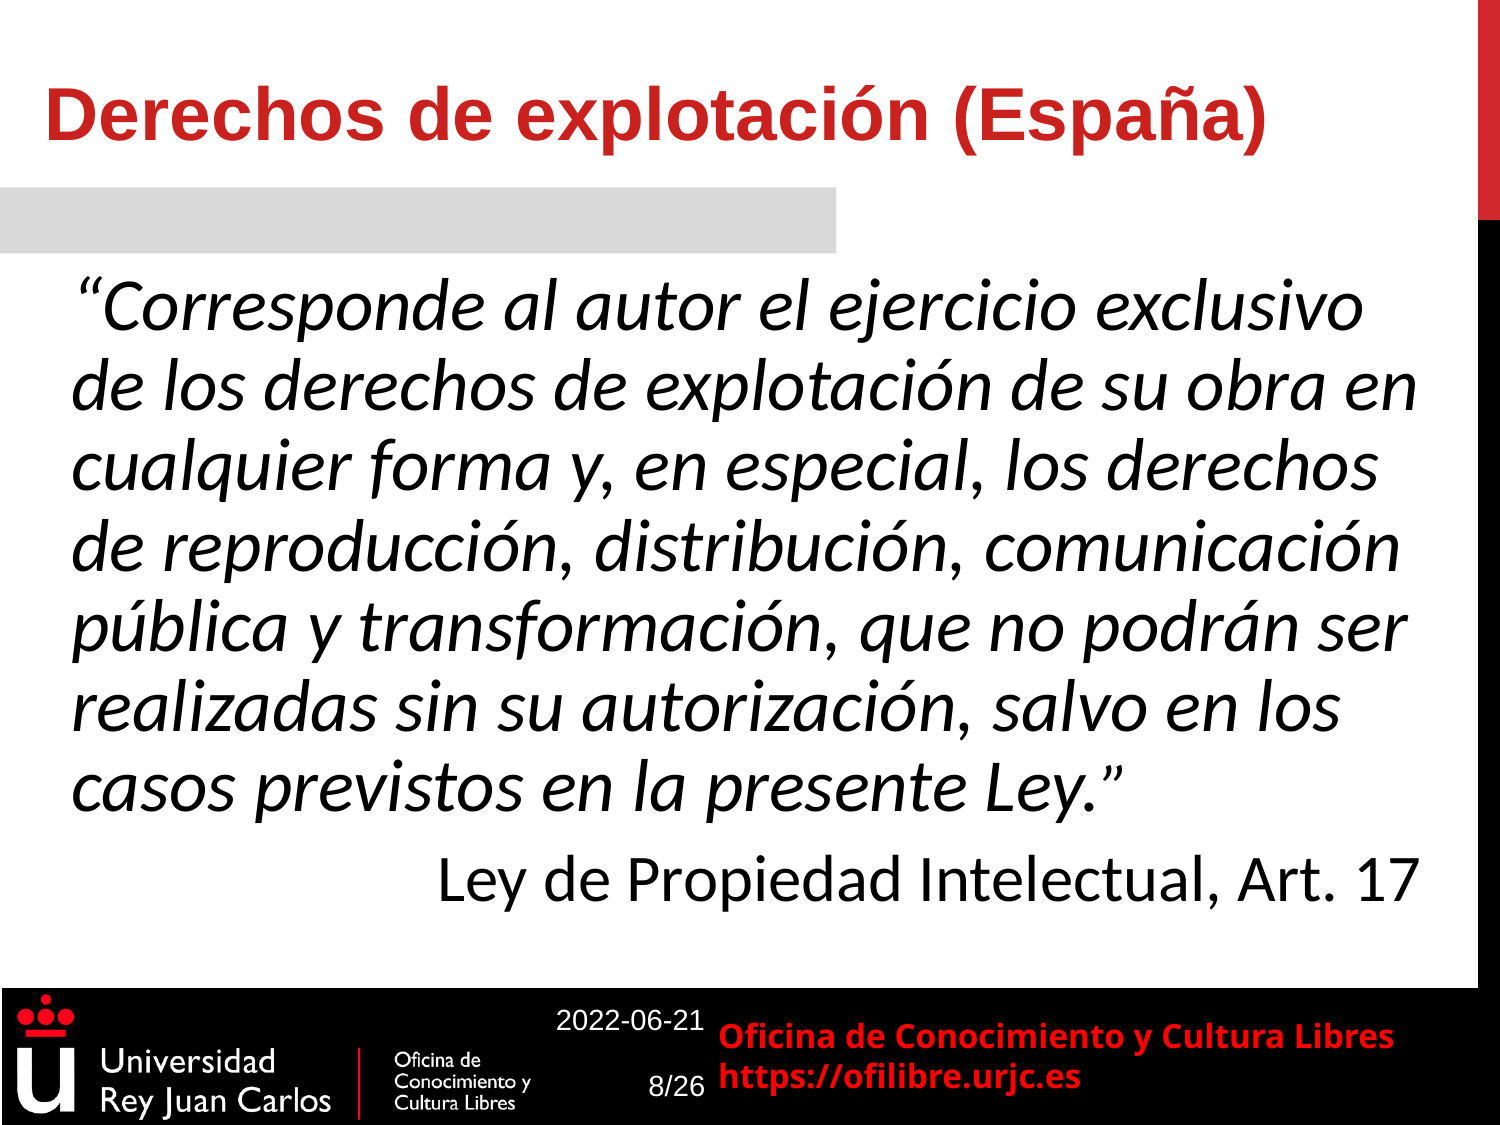

#
Derechos de explotación (España)
“Corresponde al autor el ejercicio exclusivo de los derechos de explotación de su obra en cualquier forma y, en especial, los derechos de reproducción, distribución, comunicación pública y transformación, que no podrán ser realizadas sin su autorización, salvo en los casos previstos en la presente Ley.”
Ley de Propiedad Intelectual, Art. 17